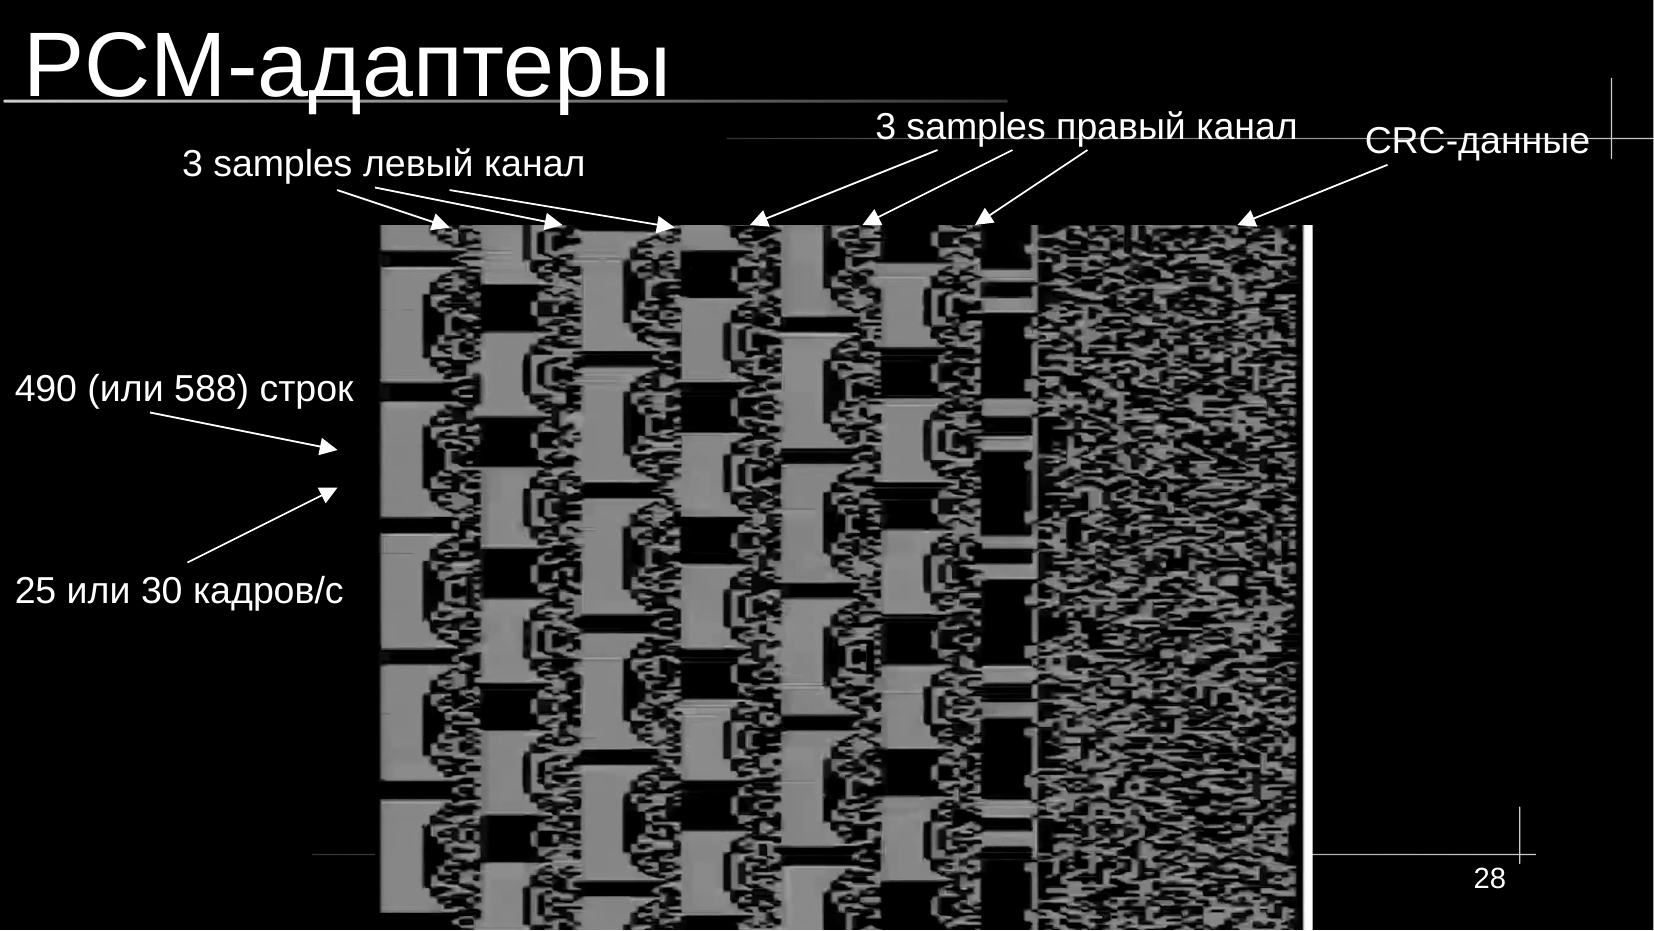

# PCM-адаптеры
3 samples правый канал
CRC-данные
3 samples левый канал
490 (или 588) строк
25 или 30 кадров/c
28